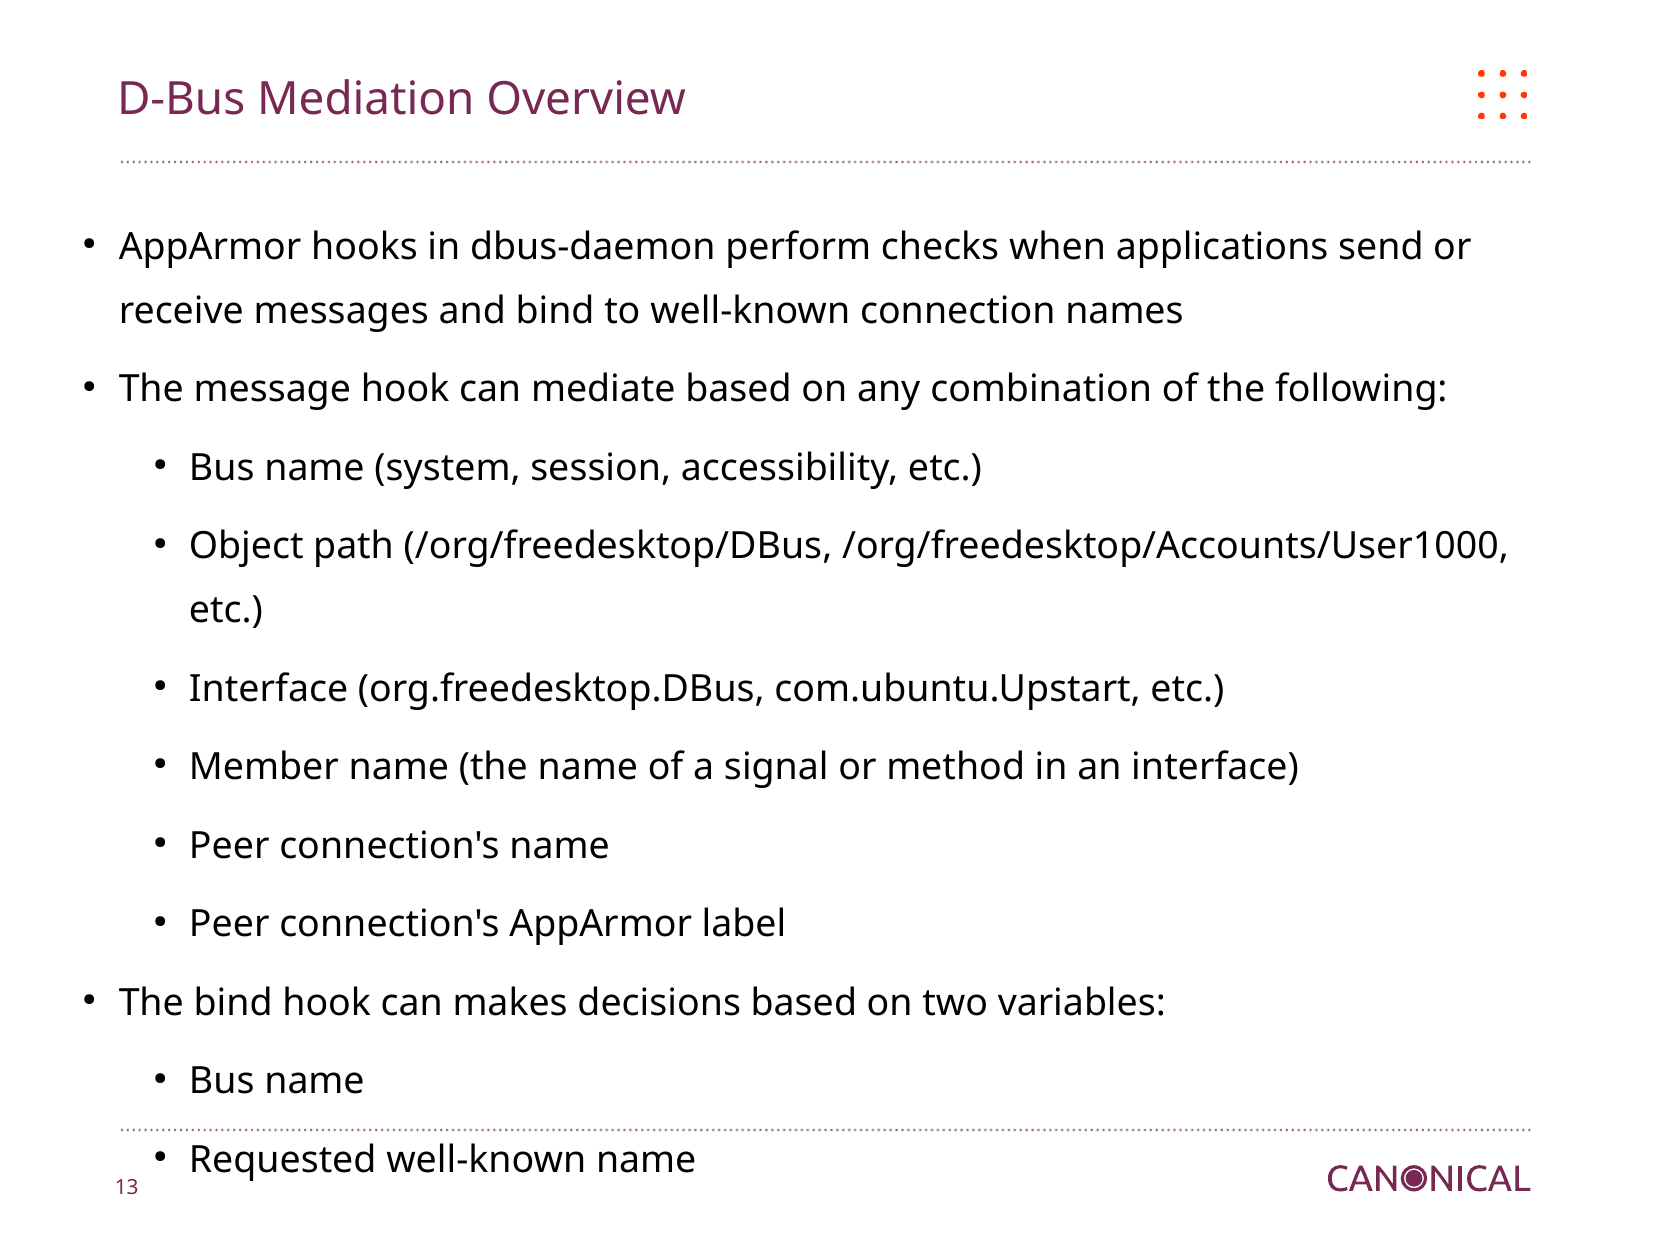

# D-Bus Mediation Overview
AppArmor hooks in dbus-daemon perform checks when applications send or receive messages and bind to well-known connection names
The message hook can mediate based on any combination of the following:
Bus name (system, session, accessibility, etc.)
Object path (/org/freedesktop/DBus, /org/freedesktop/Accounts/User1000, etc.)
Interface (org.freedesktop.DBus, com.ubuntu.Upstart, etc.)
Member name (the name of a signal or method in an interface)
Peer connection's name
Peer connection's AppArmor label
The bind hook can makes decisions based on two variables:
Bus name
Requested well-known name